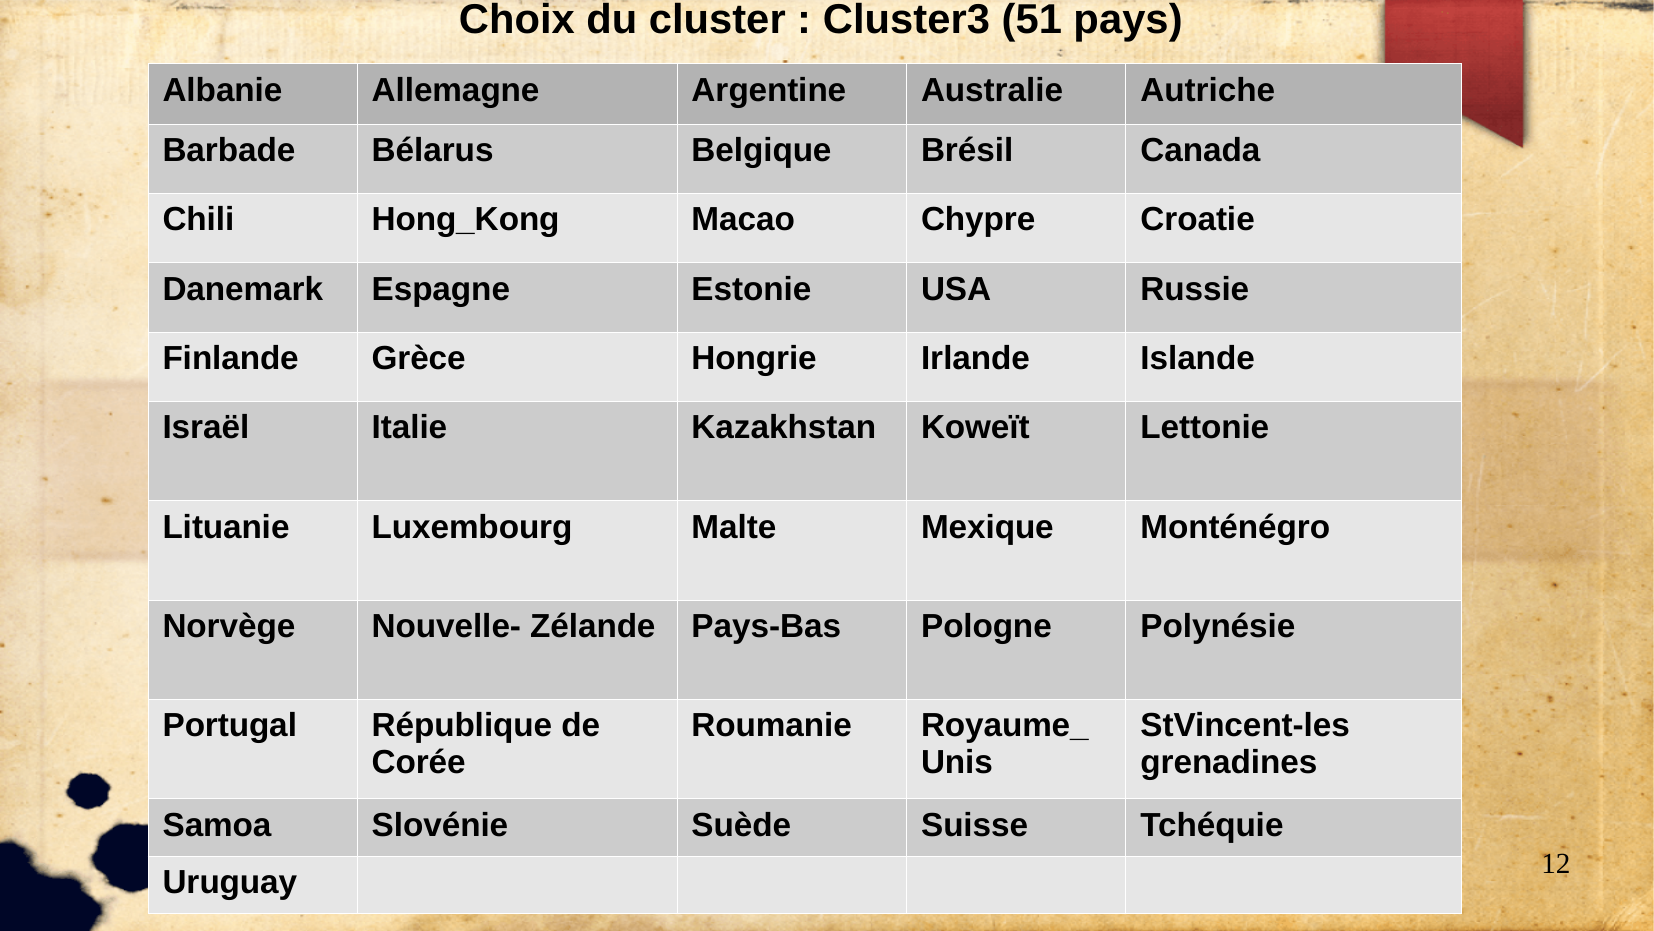

# Choix du cluster : Cluster3 (51 pays)
| Albanie | Allemagne | Argentine | Australie | Autriche |
| --- | --- | --- | --- | --- |
| Barbade | Bélarus | Belgique | Brésil | Canada |
| Chili | Hong\_Kong | Macao | Chypre | Croatie |
| Danemark | Espagne | Estonie | USA | Russie |
| Finlande | Grèce | Hongrie | Irlande | Islande |
| Israël | Italie | Kazakhstan | Koweït | Lettonie |
| Lituanie | Luxembourg | Malte | Mexique | Monténégro |
| Norvège | Nouvelle- Zélande | Pays-Bas | Pologne | Polynésie |
| Portugal | République de Corée | Roumanie | Royaume\_Unis | StVincent-les grenadines |
| Samoa | Slovénie | Suède | Suisse | Tchéquie |
| Uruguay | | | | |
12